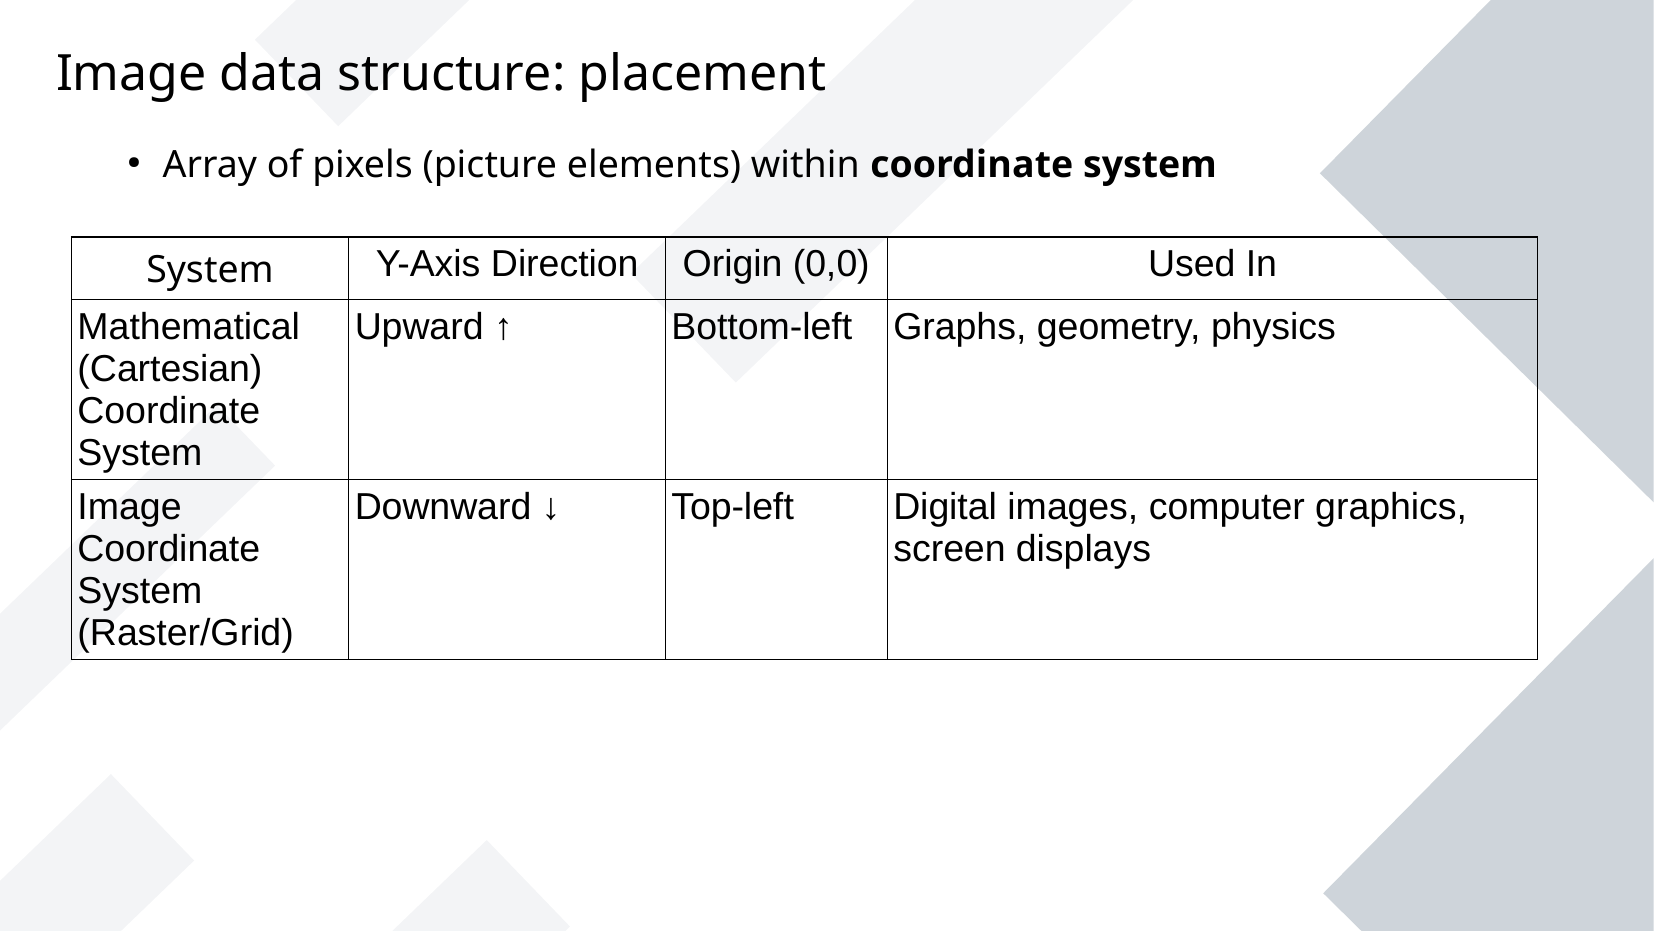

Image data structure: placement
Array of pixels (picture elements) within coordinate system
| System | Y-Axis Direction | Origin (0,0) | Used In |
| --- | --- | --- | --- |
| Mathematical (Cartesian) Coordinate System | Upward ↑ | Bottom-left | Graphs, geometry, physics |
| Image Coordinate System (Raster/Grid) | Downward ↓ | Top-left | Digital images, computer graphics, screen displays |